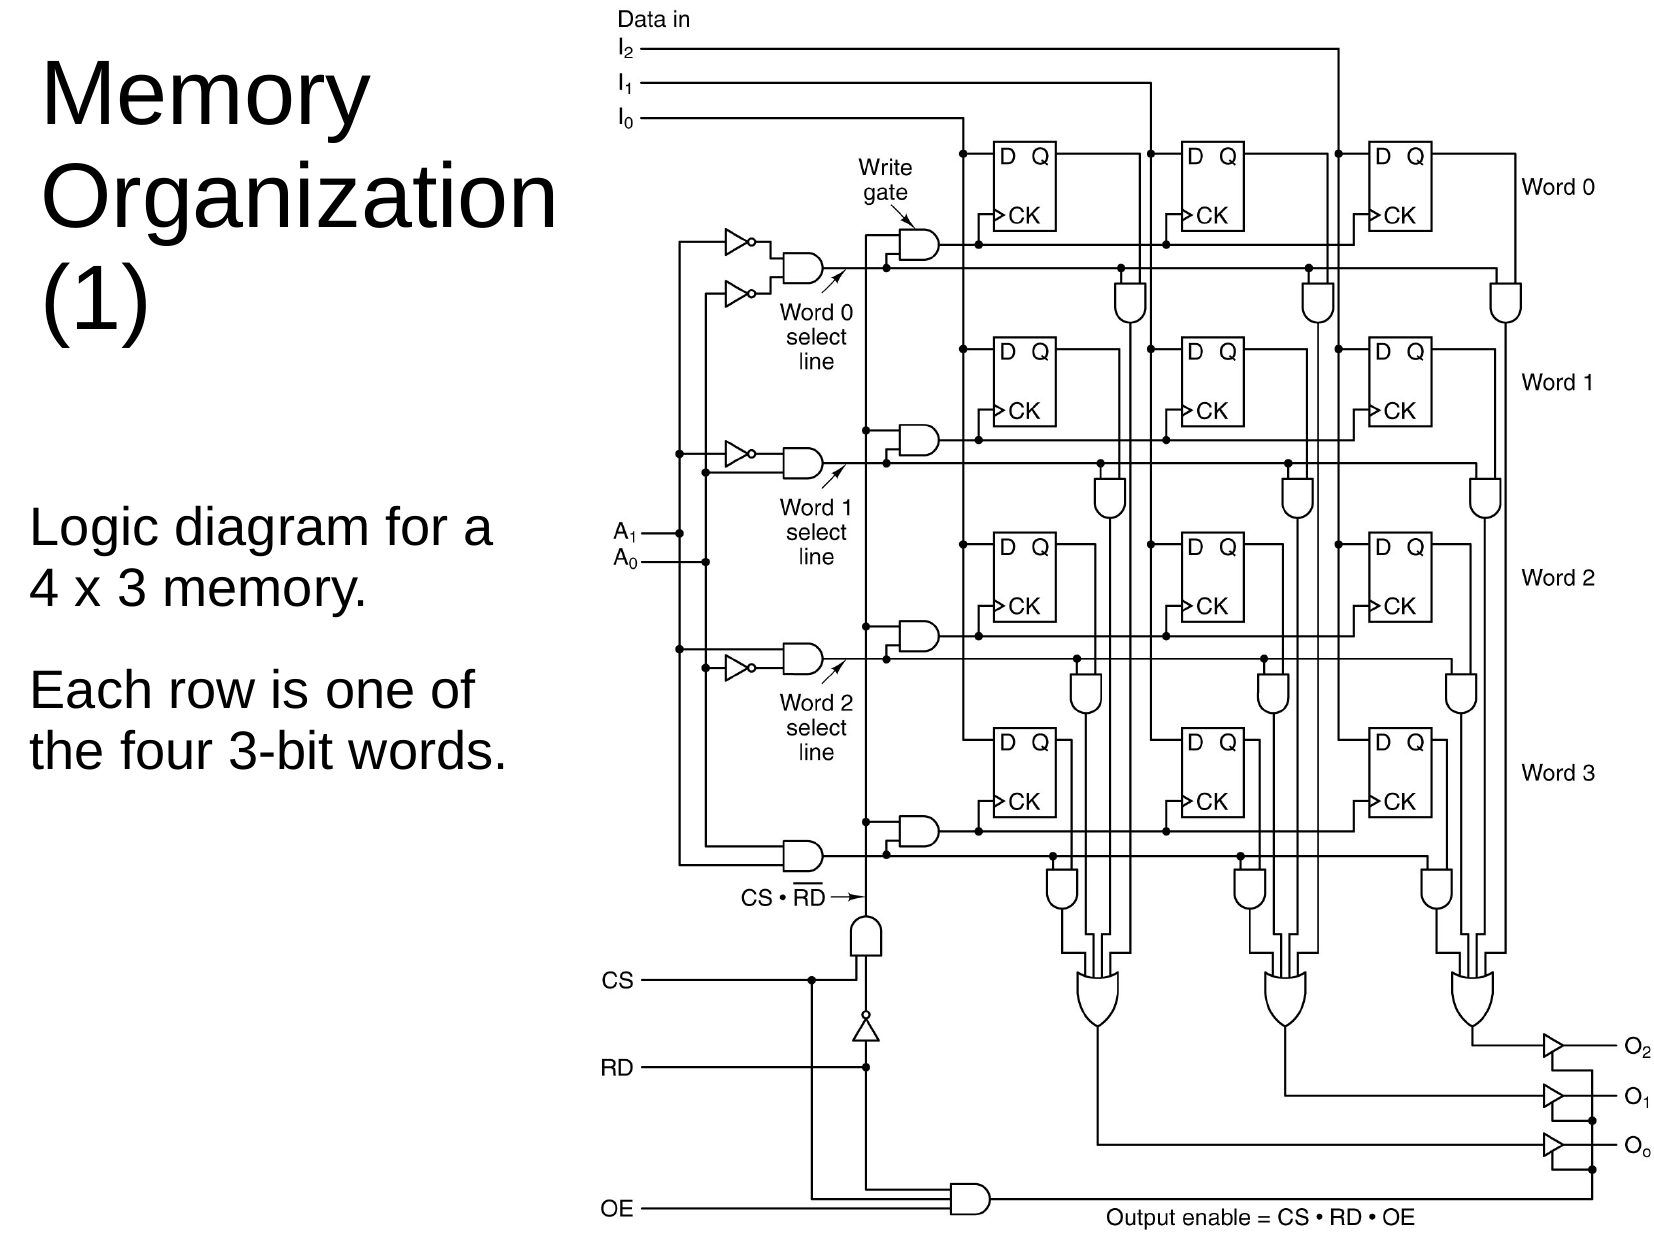

# Memory Organization (1)
Logic diagram for a 4 x 3 memory.
Each row is one of the four 3-bit words.
52